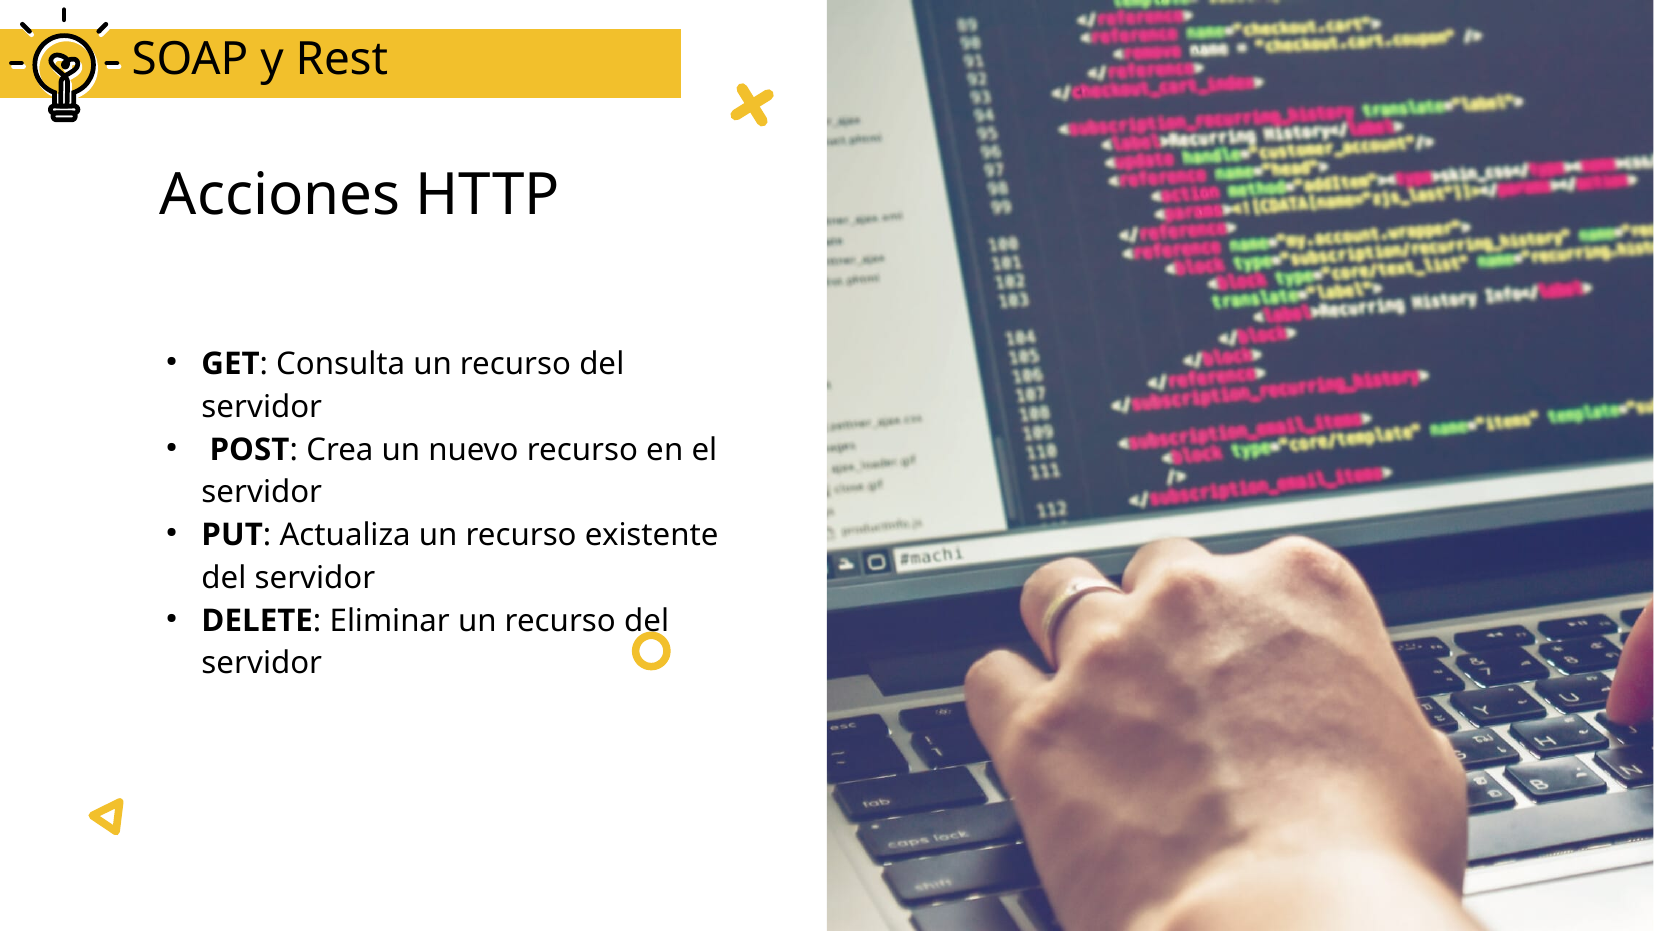

SOAP y Rest
# Acciones HTTP
GET: Consulta un recurso del servidor
 POST: Crea un nuevo recurso en el servidor
PUT: Actualiza un recurso existente del servidor
DELETE: Eliminar un recurso del servidor